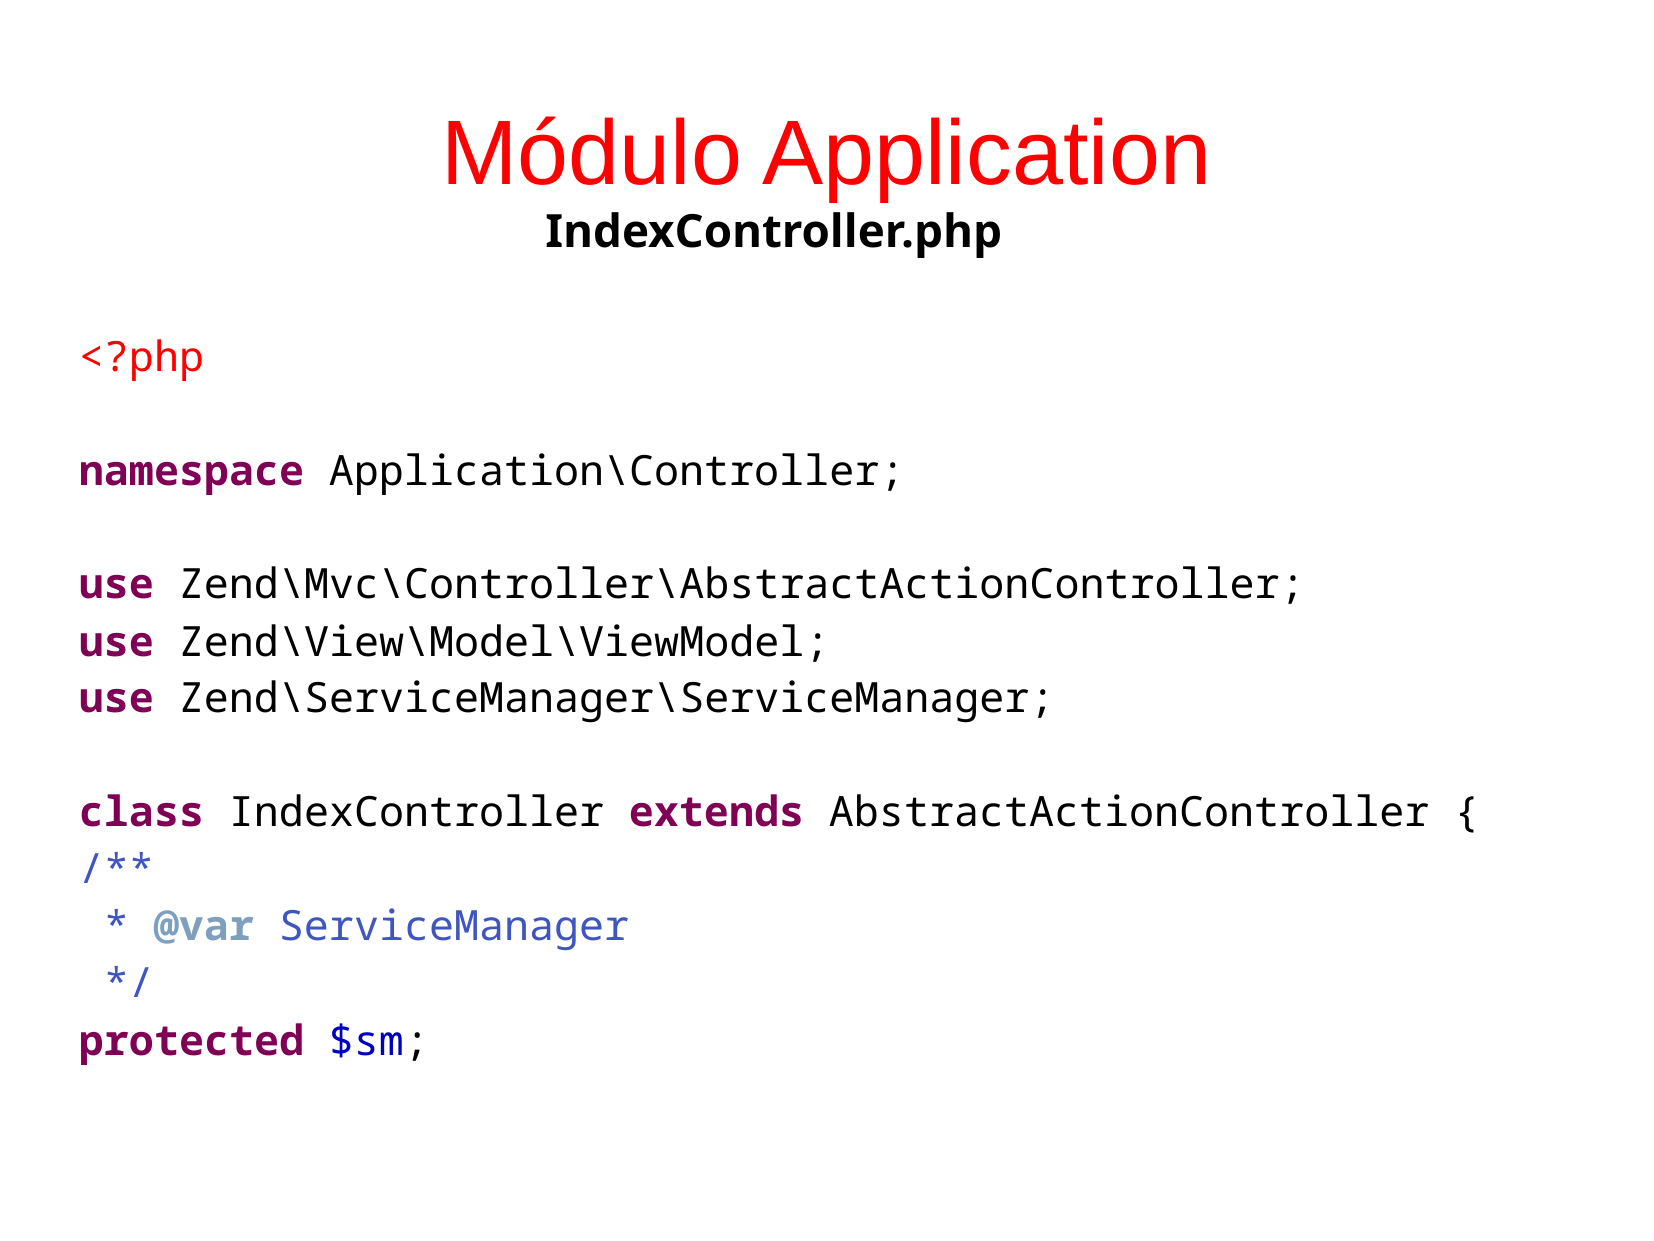

# Módulo Application
IndexController.php
<?php
namespace Application\Controller;
use Zend\Mvc\Controller\AbstractActionController;
use Zend\View\Model\ViewModel;
use Zend\ServiceManager\ServiceManager;
class IndexController extends AbstractActionController {
/**
 * @var ServiceManager
 */
protected $sm;